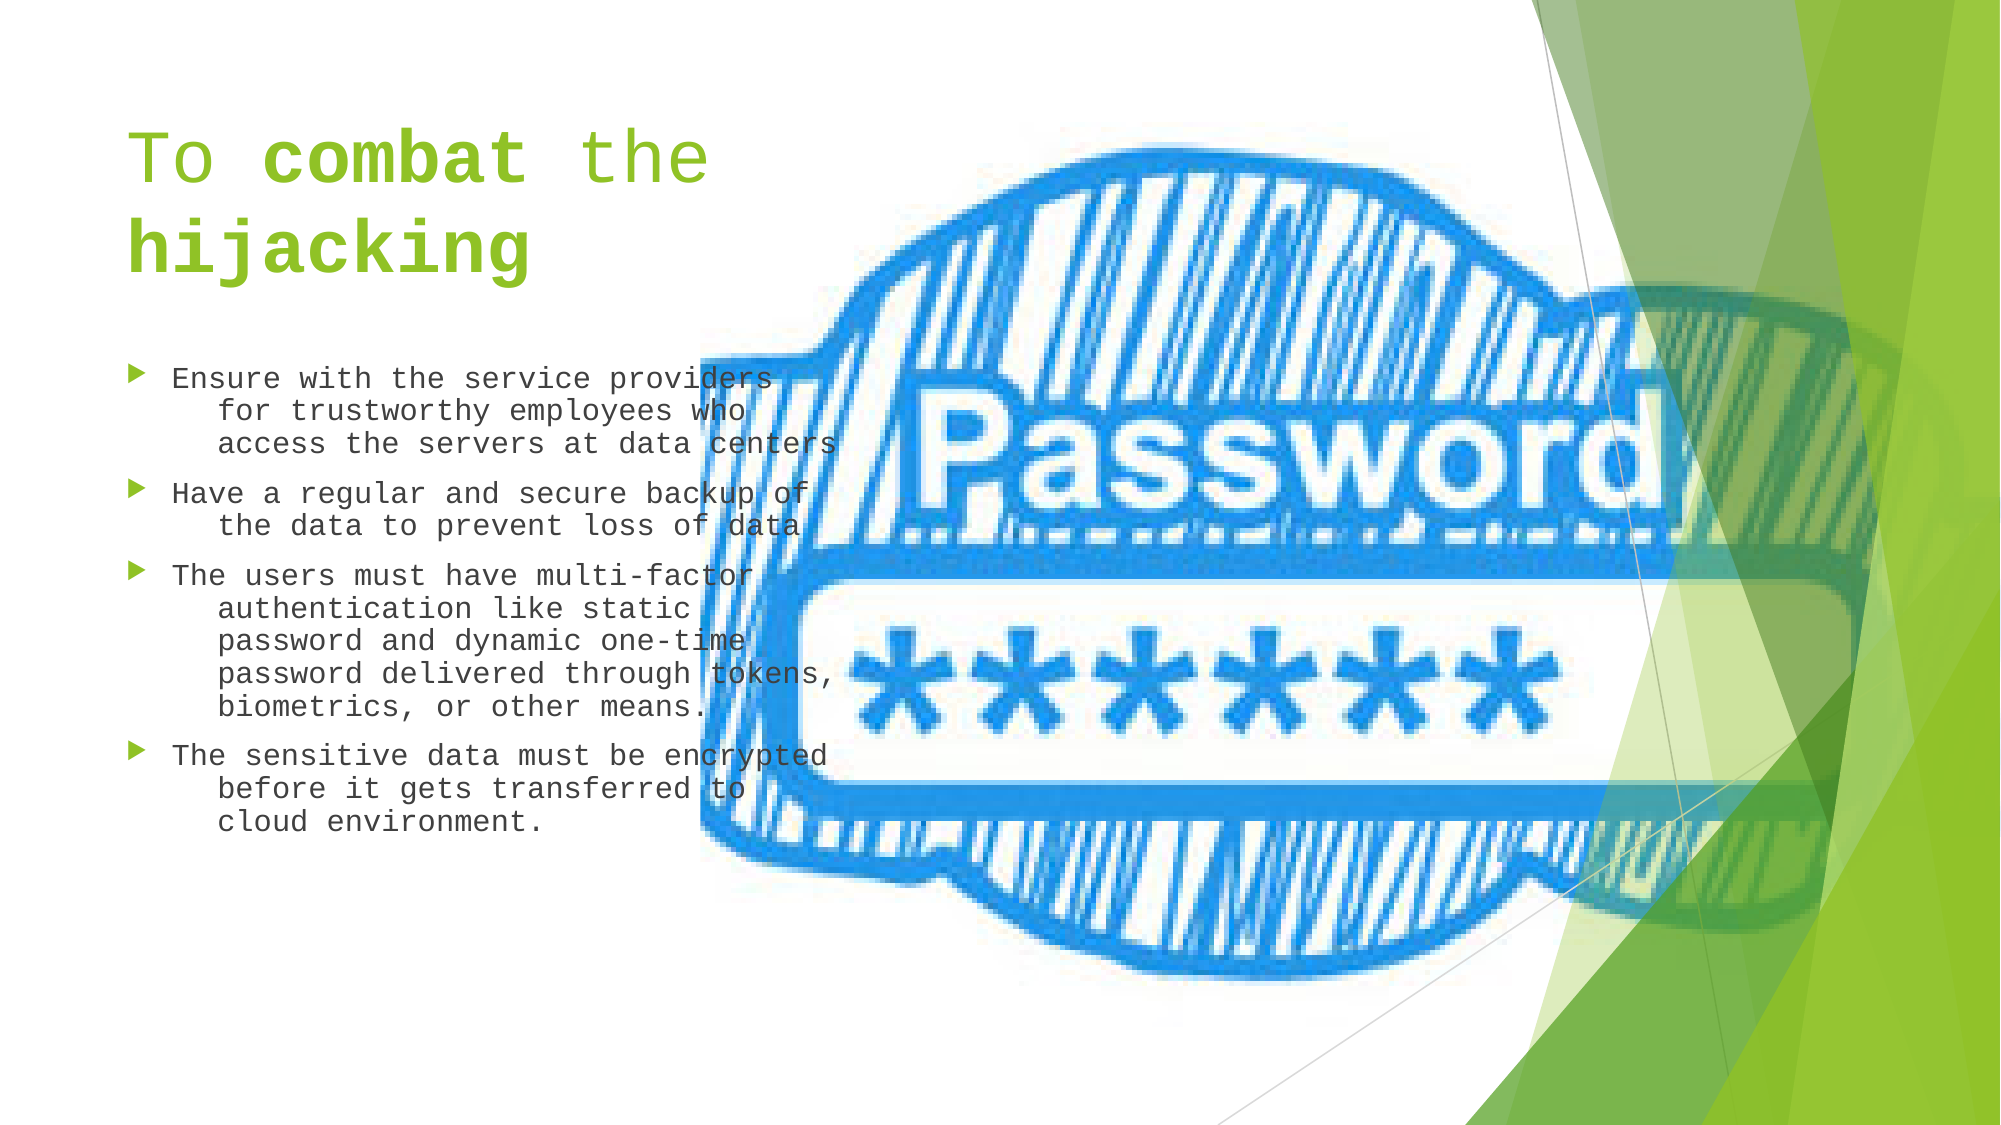

# To combat the hijacking
Ensure with the service providers for trustworthy employees who access the servers at data centers
Have a regular and secure backup of the data to prevent loss of data
The users must have multi-factor authentication like static password and dynamic one-time password delivered through tokens, biometrics, or other means.
The sensitive data must be encrypted before it gets transferred to cloud environment.